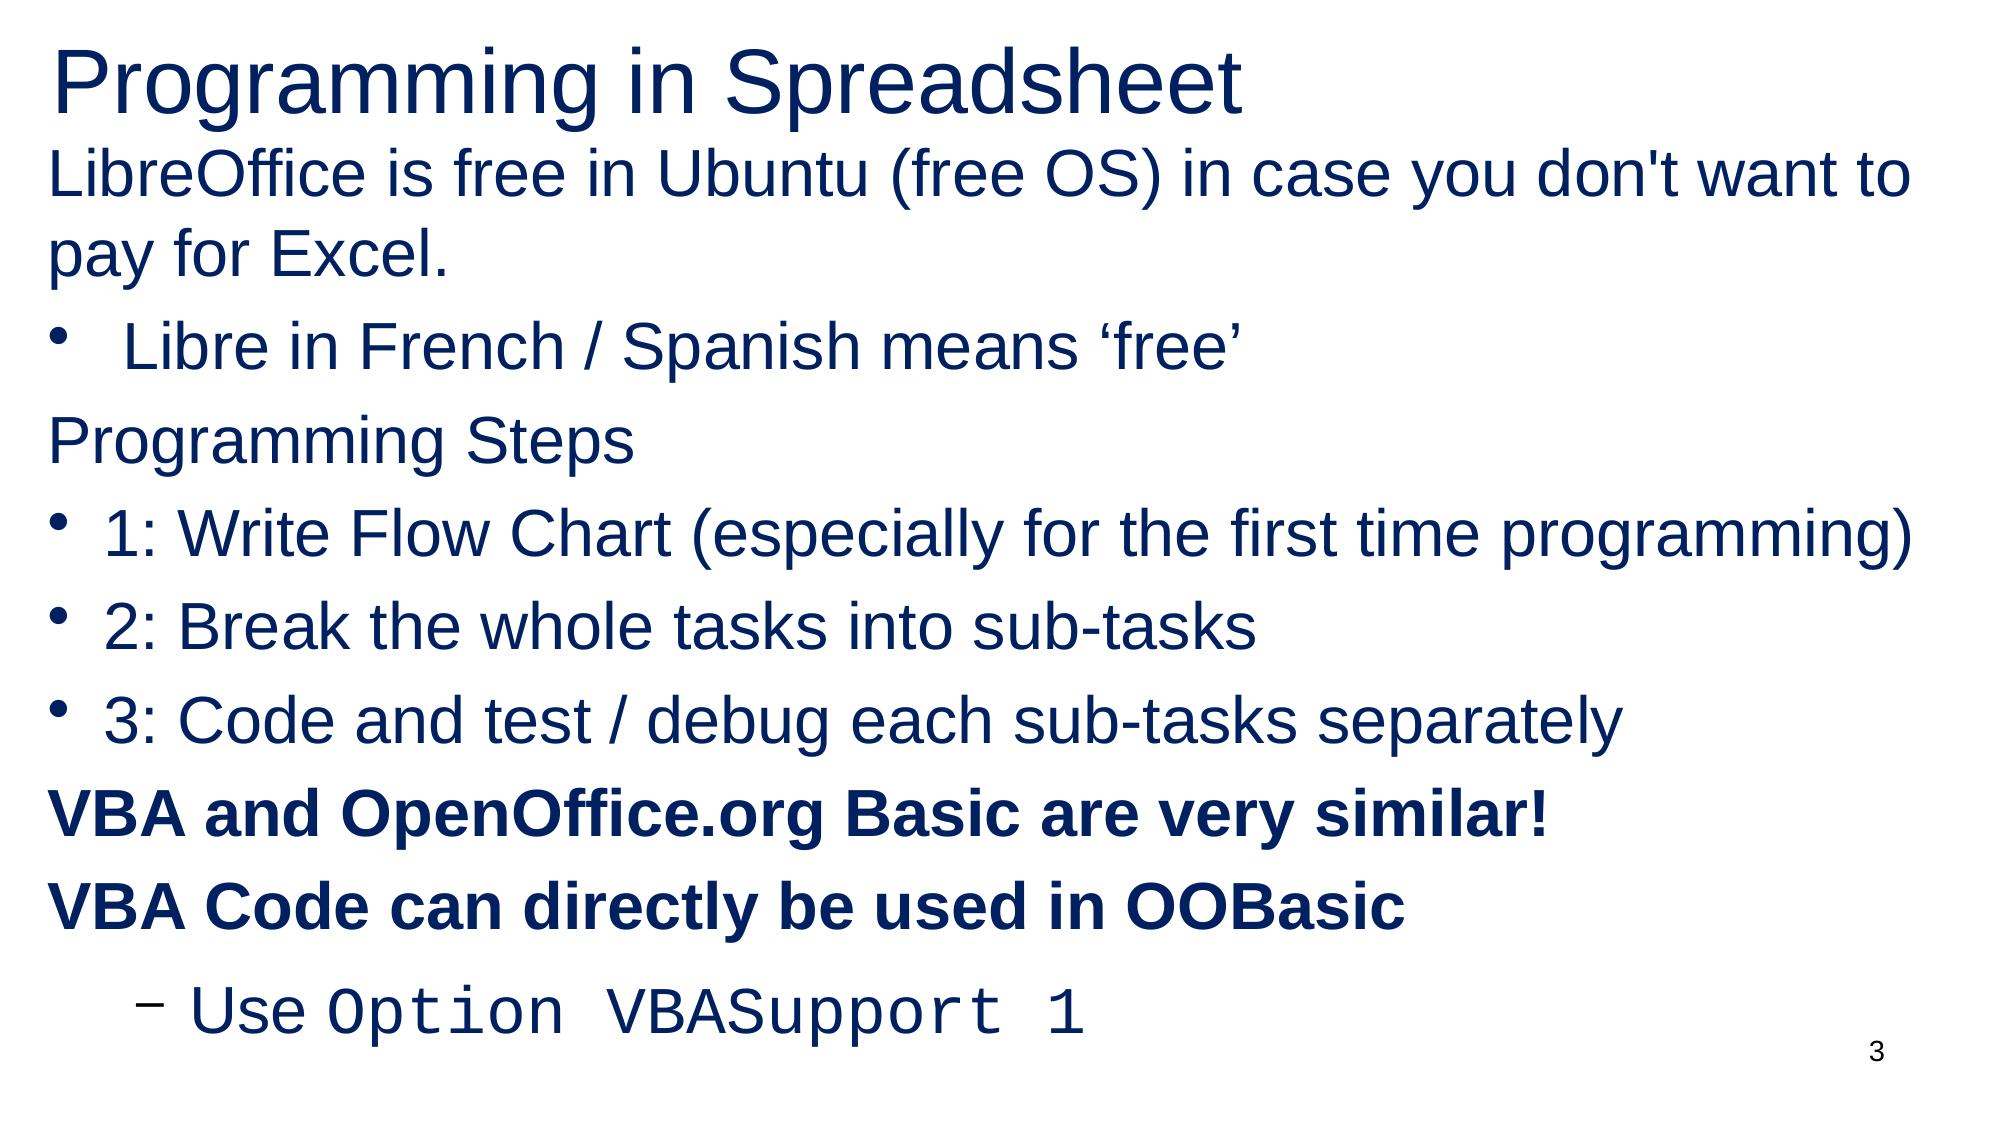

# Programming in Spreadsheet
LibreOffice is free in Ubuntu (free OS) in case you don't want to pay for Excel.
Libre in French / Spanish means ‘free’
Programming Steps
1: Write Flow Chart (especially for the first time programming)
2: Break the whole tasks into sub-tasks
3: Code and test / debug each sub-tasks separately
VBA and OpenOffice.org Basic are very similar!
VBA Code can directly be used in OOBasic
Use Option VBASupport 1